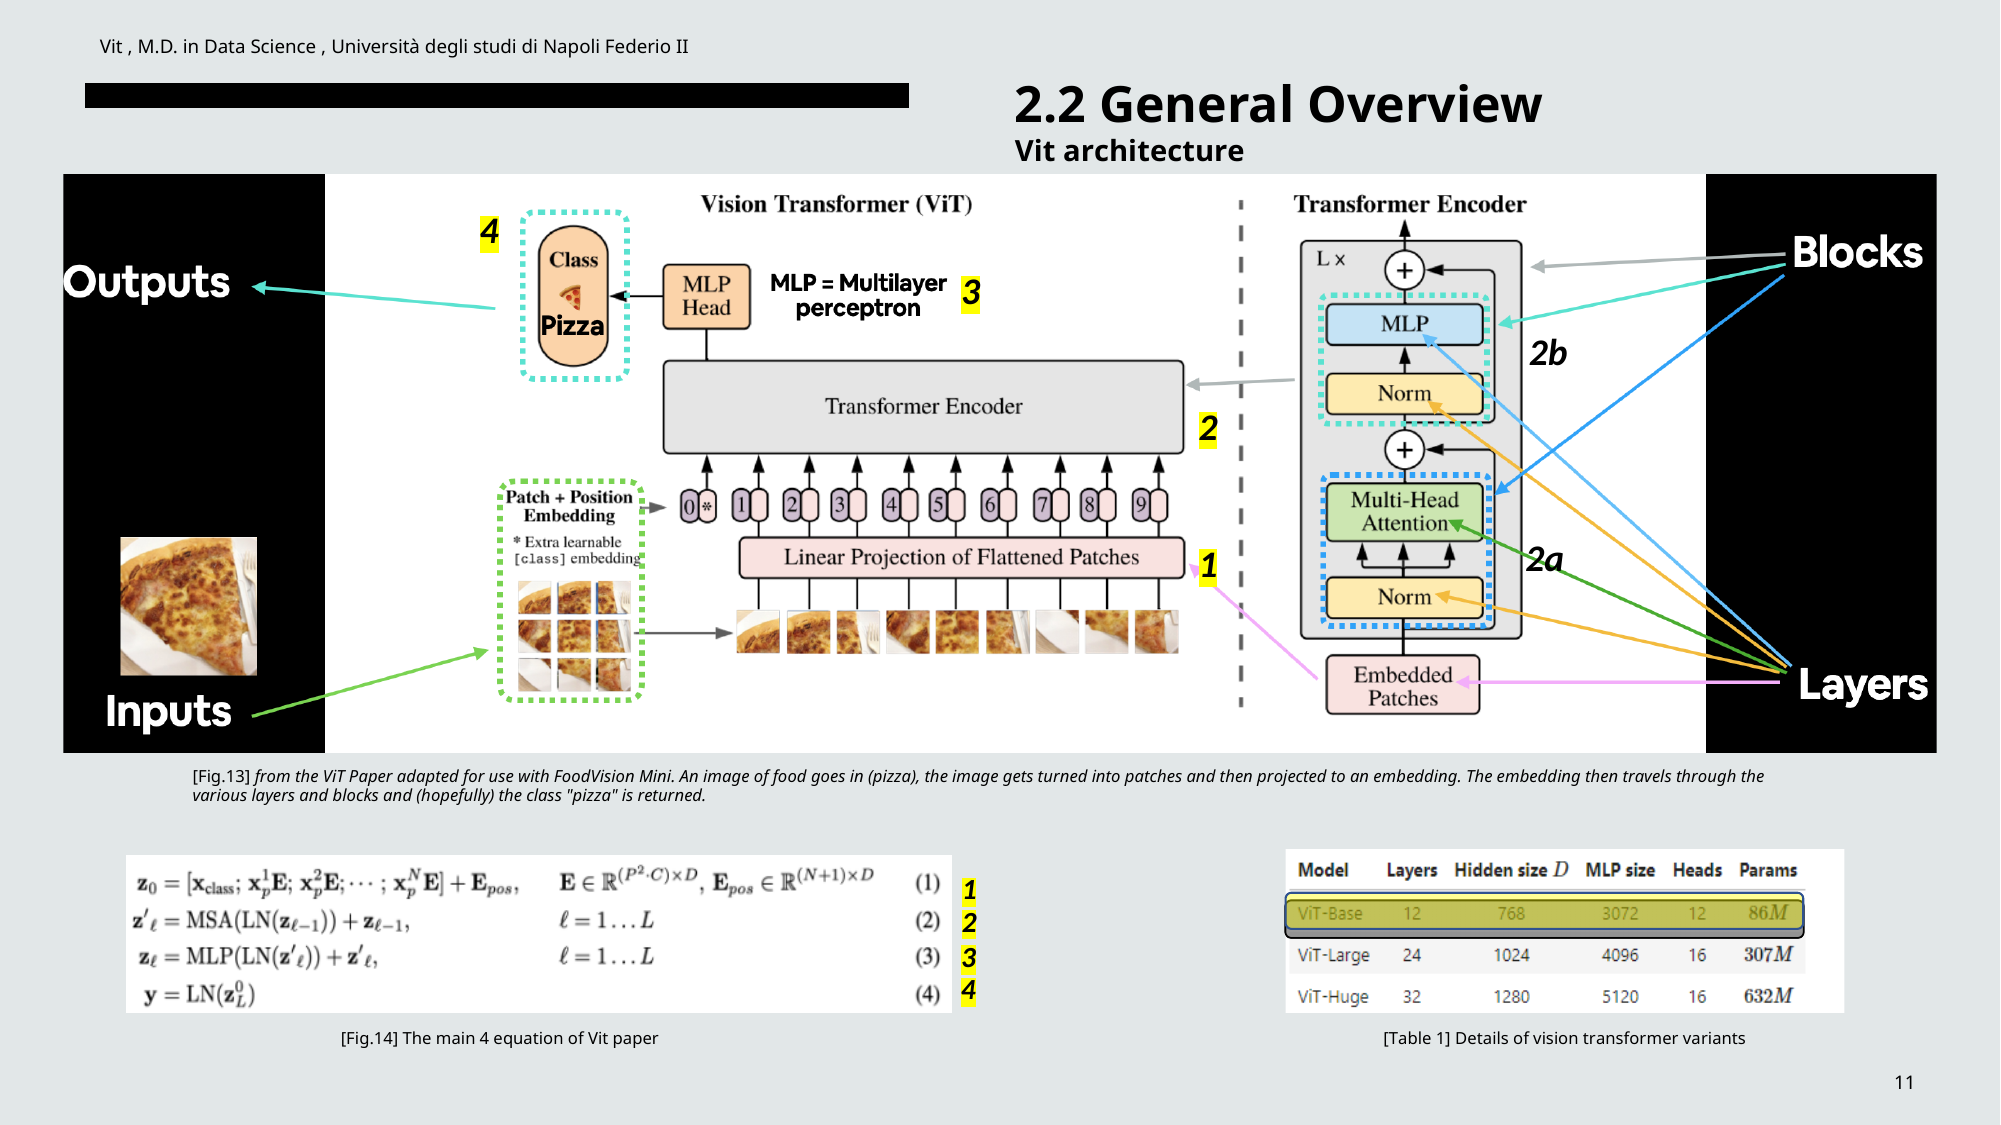

Vit , M.D. in Data Science , Università degli studi di Napoli Federio II
2.2 General Overview
Vit architecture
4
3
2b
2
2a
1
[Fig.13] from the ViT Paper adapted for use with FoodVision Mini. An image of food goes in (pizza), the image gets turned into patches and then projected to an embedding. The embedding then travels through the various layers and blocks and (hopefully) the class "pizza" is returned.
1
2
3
4
[Fig.14] The main 4 equation of Vit paper
[Table 1] Details of vision transformer variants